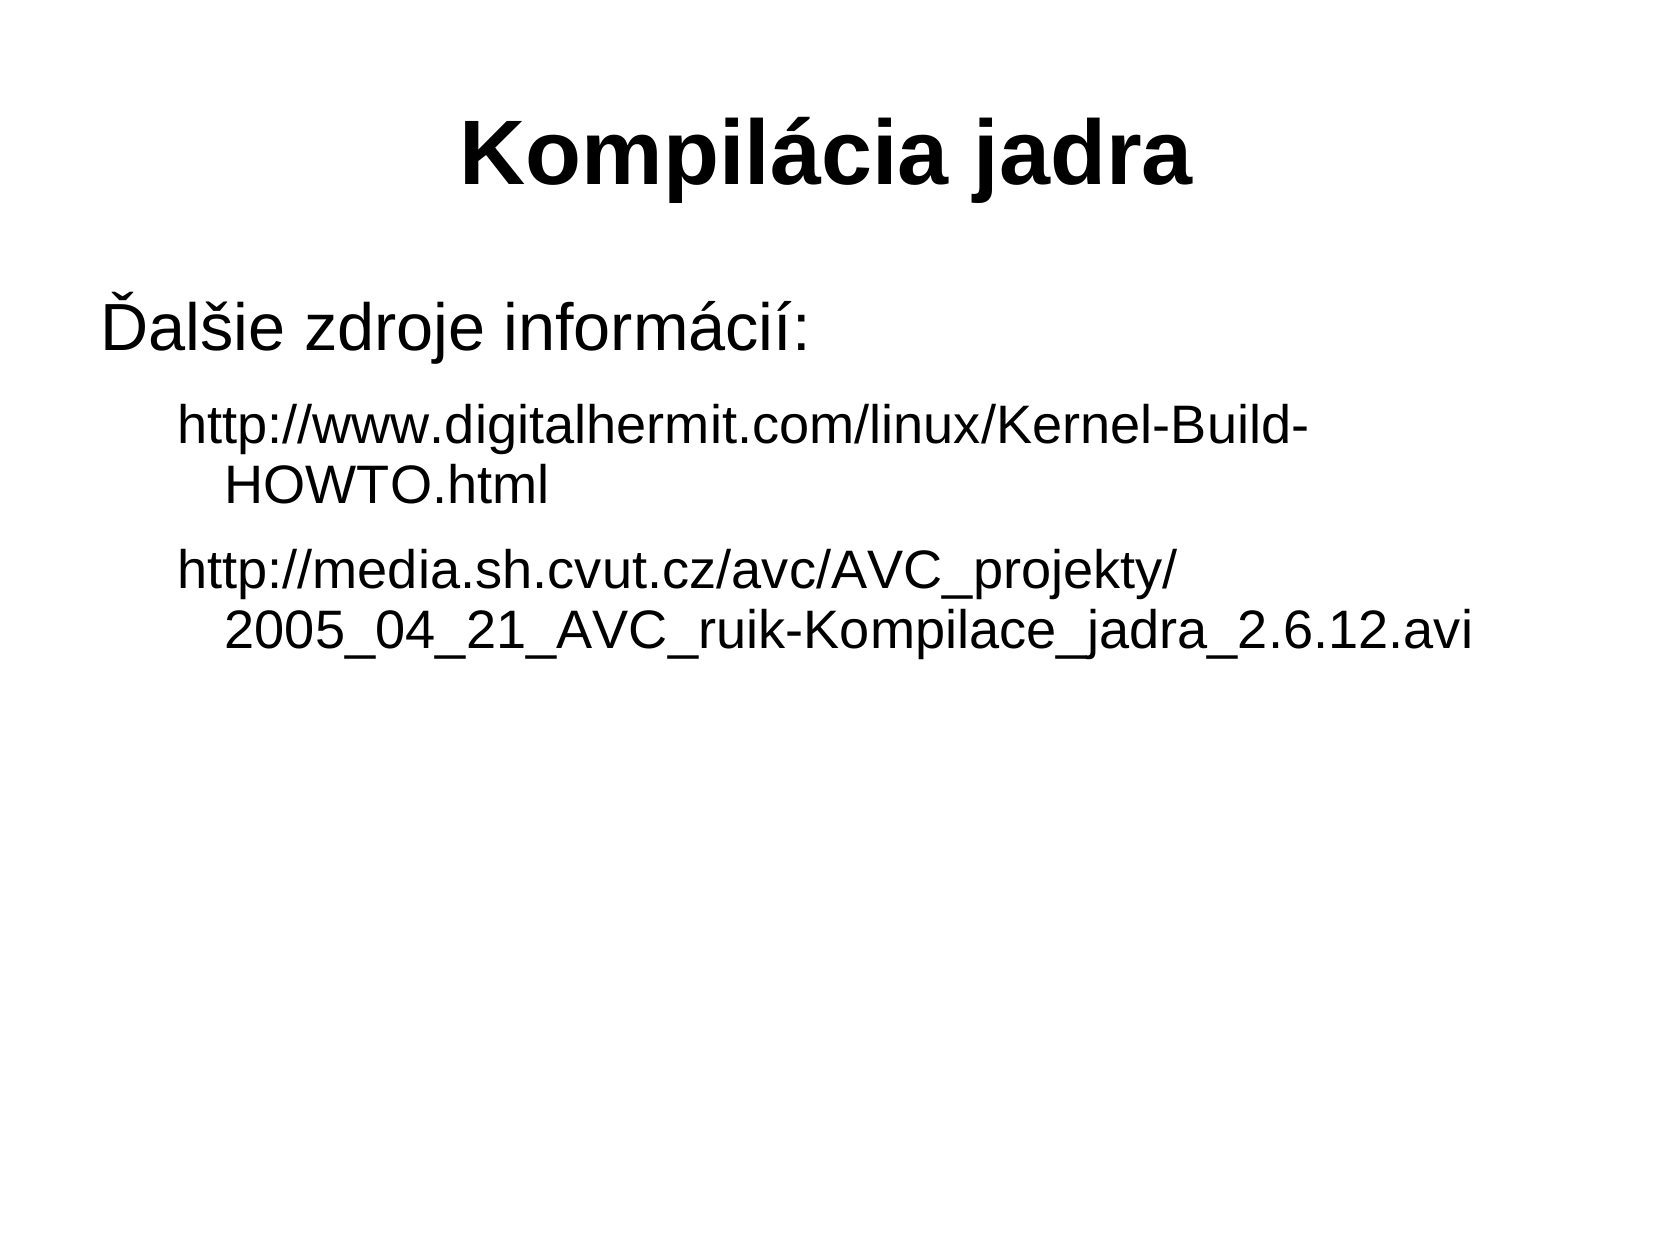

# Kompilácia jadra
Ďalšie zdroje informácií:
http://www.digitalhermit.com/linux/Kernel-Build-HOWTO.html
http://media.sh.cvut.cz/avc/AVC_projekty/2005_04_21_AVC_ruik-Kompilace_jadra_2.6.12.avi